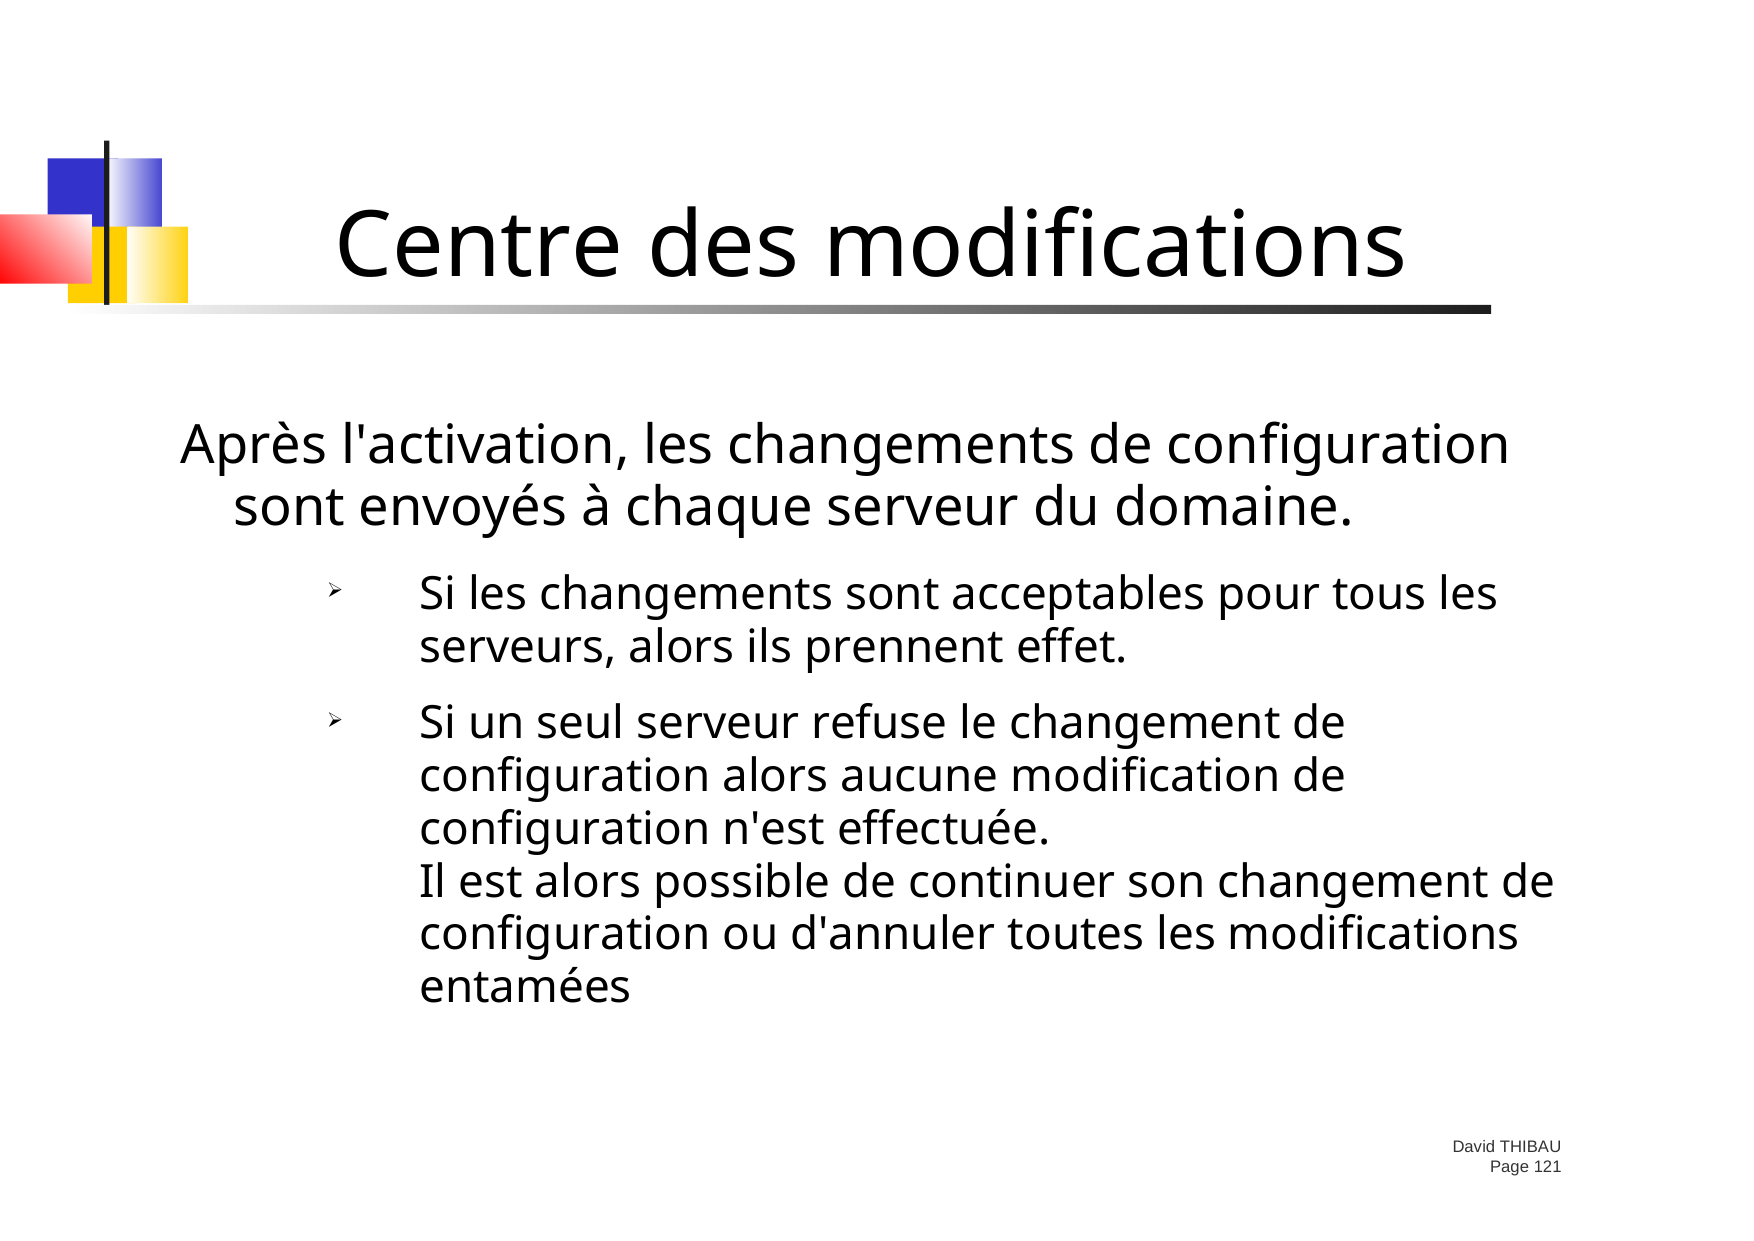

# Centre des modifications
Après l'activation, les changements de configuration sont envoyés à chaque serveur du domaine.
Si les changements sont acceptables pour tous les serveurs, alors ils prennent effet.
Si un seul serveur refuse le changement de configuration alors aucune modification de configuration n'est effectuée.
Il est alors possible de continuer son changement de configuration ou d'annuler toutes les modifications entamées